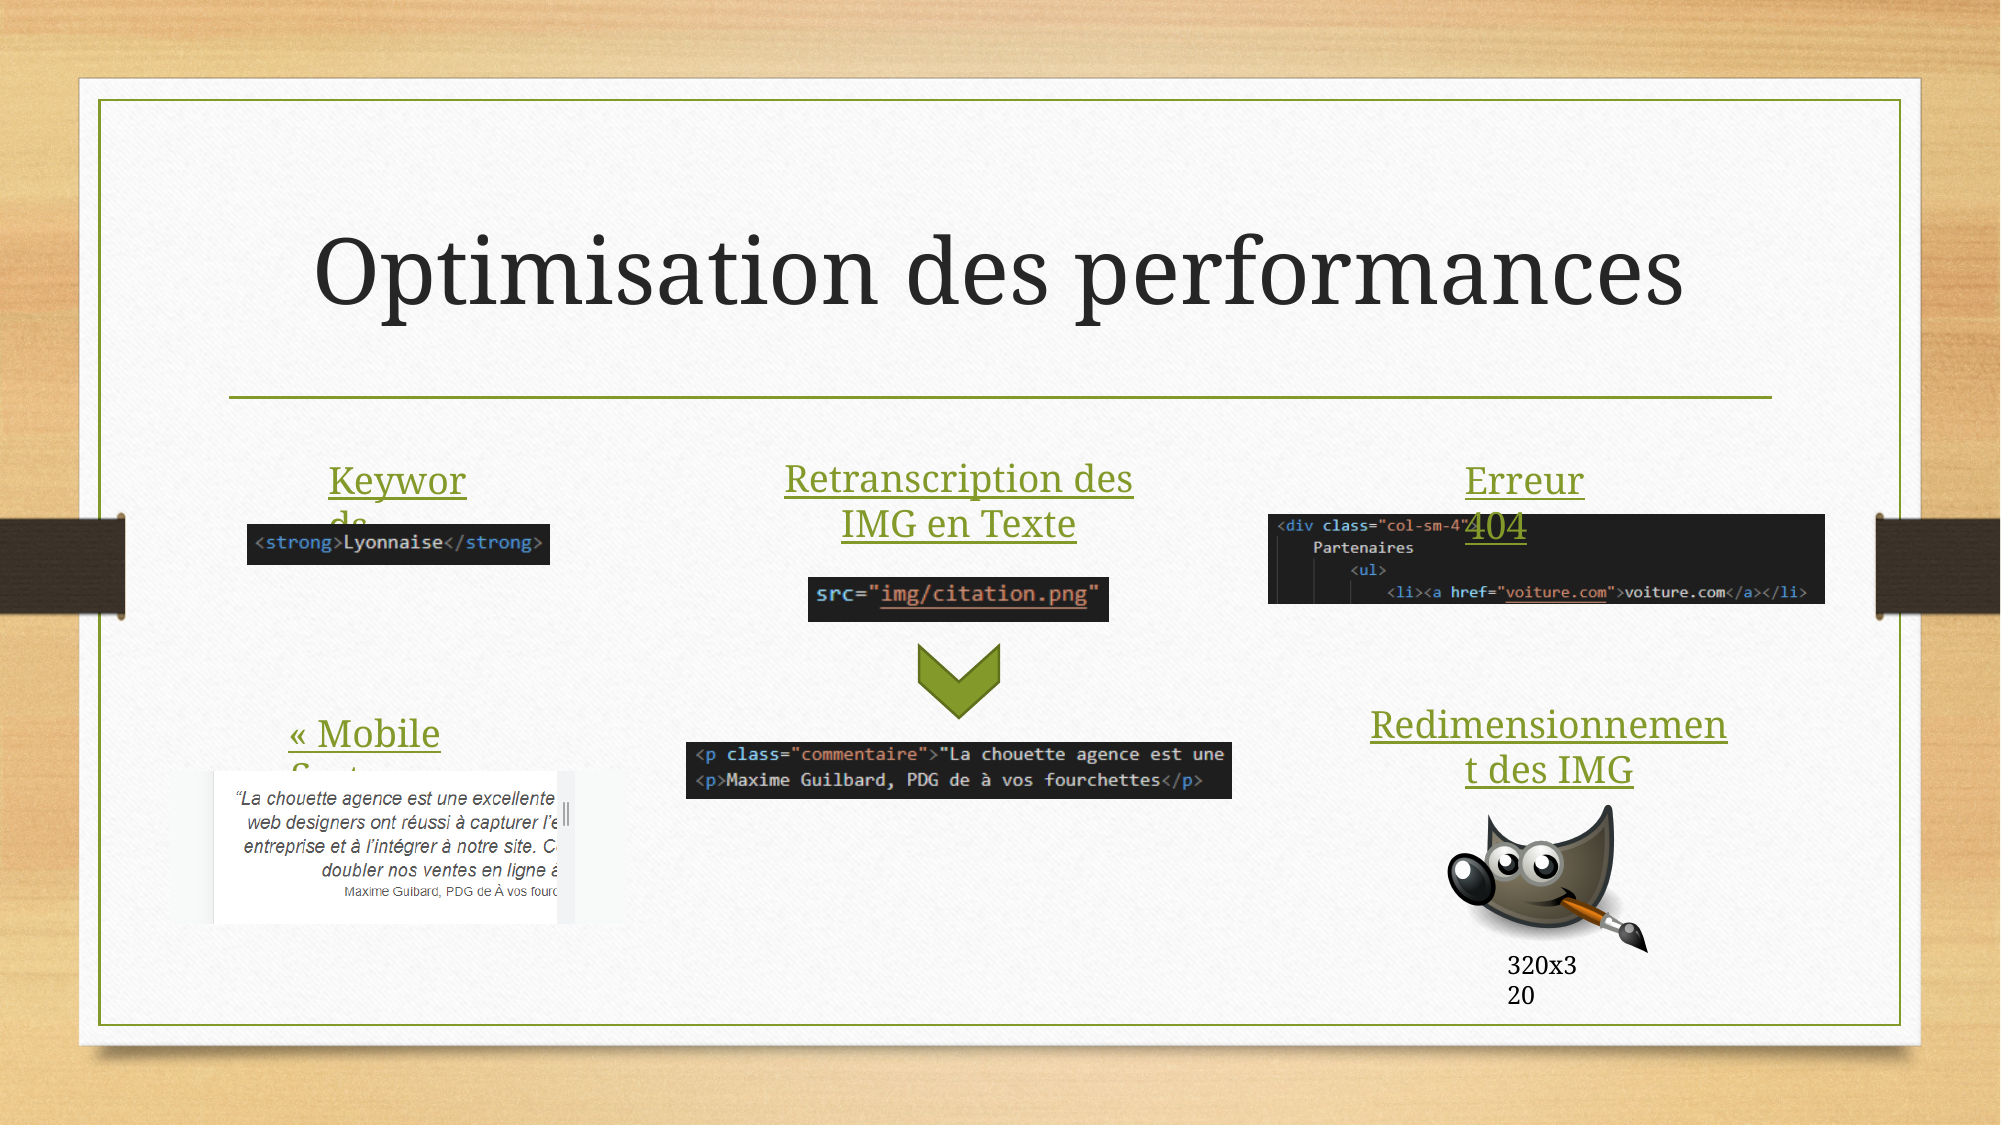

# Optimisation des performances
Retranscription des IMG en Texte
Keywords
Erreur 404
Redimensionnement des IMG
« Mobile first »
320x320